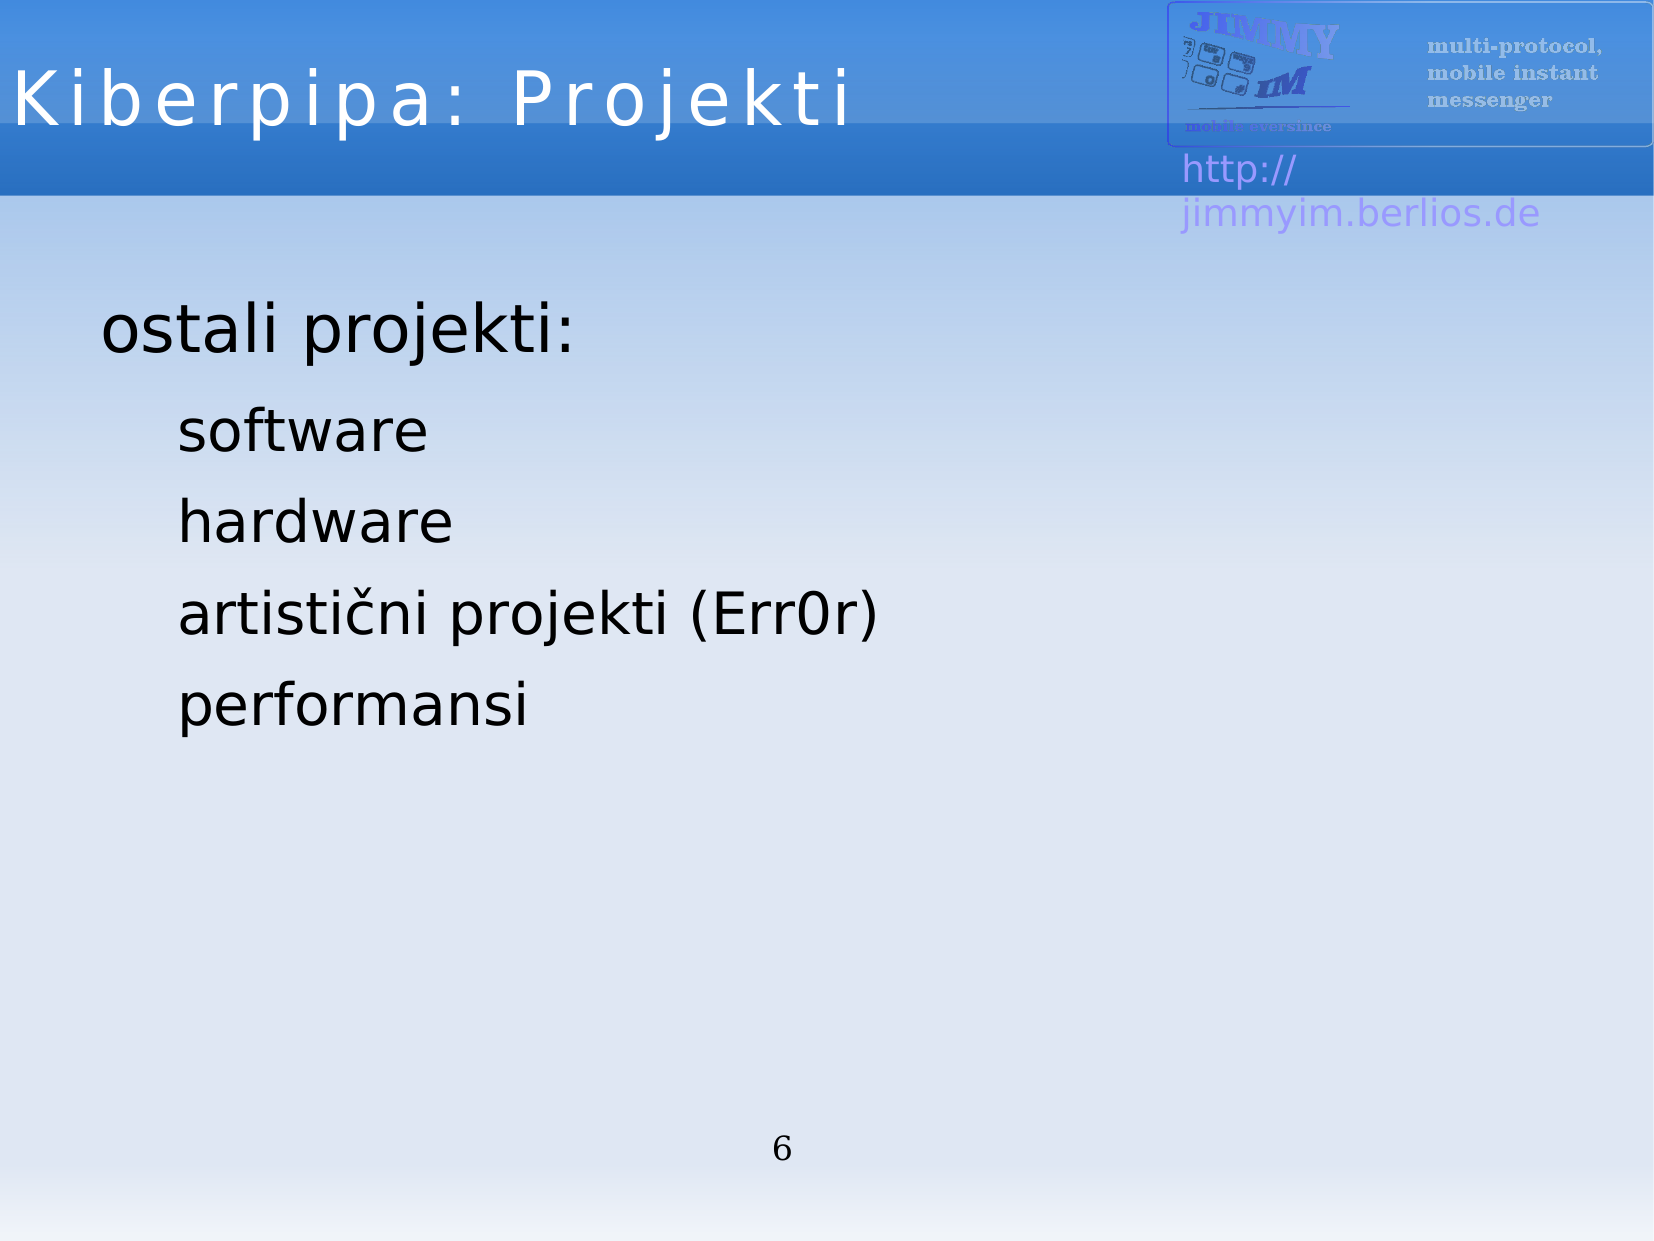

# Kiberpipa: Projekti
ostali projekti:
software
hardware
artistični projekti (Err0r)
performansi
6